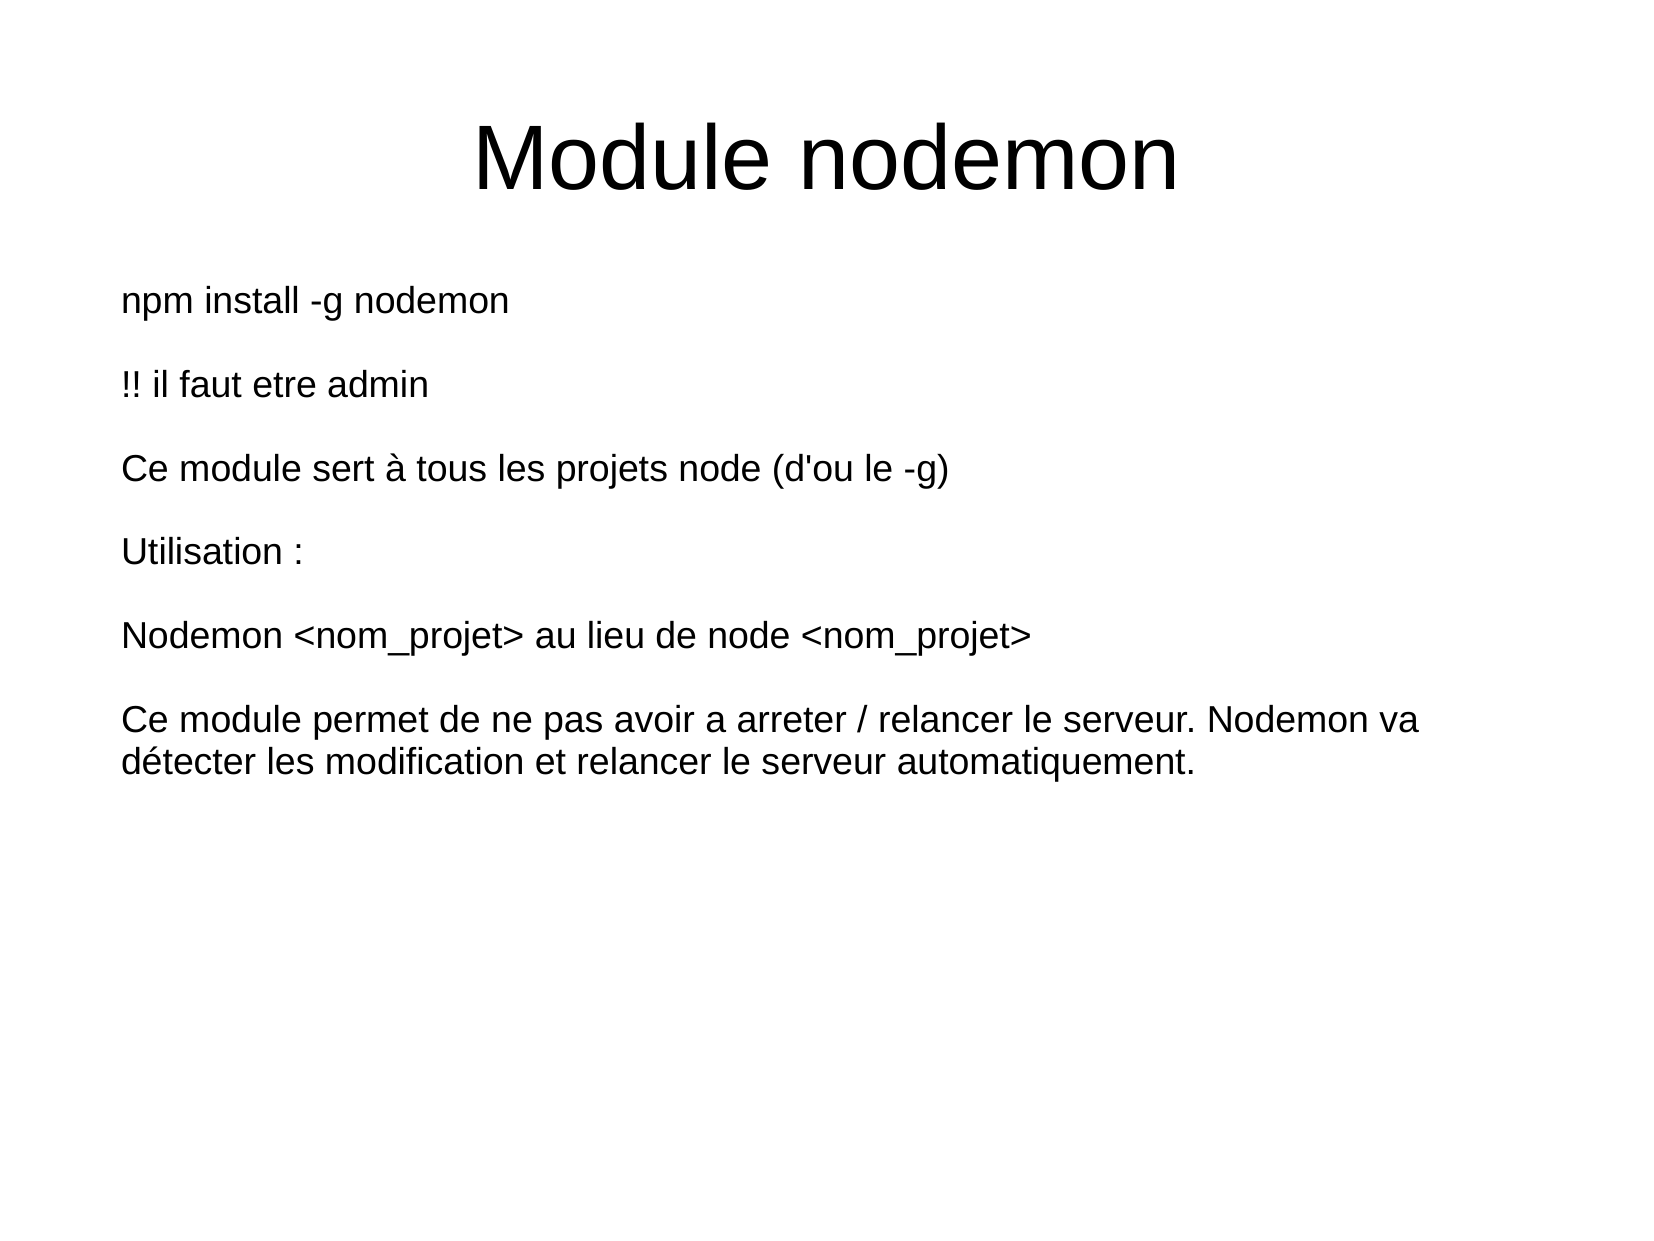

# Module nodemon
npm install -g nodemon
!! il faut etre admin
Ce module sert à tous les projets node (d'ou le -g)
Utilisation :
Nodemon <nom_projet> au lieu de node <nom_projet>
Ce module permet de ne pas avoir a arreter / relancer le serveur. Nodemon va détecter les modification et relancer le serveur automatiquement.